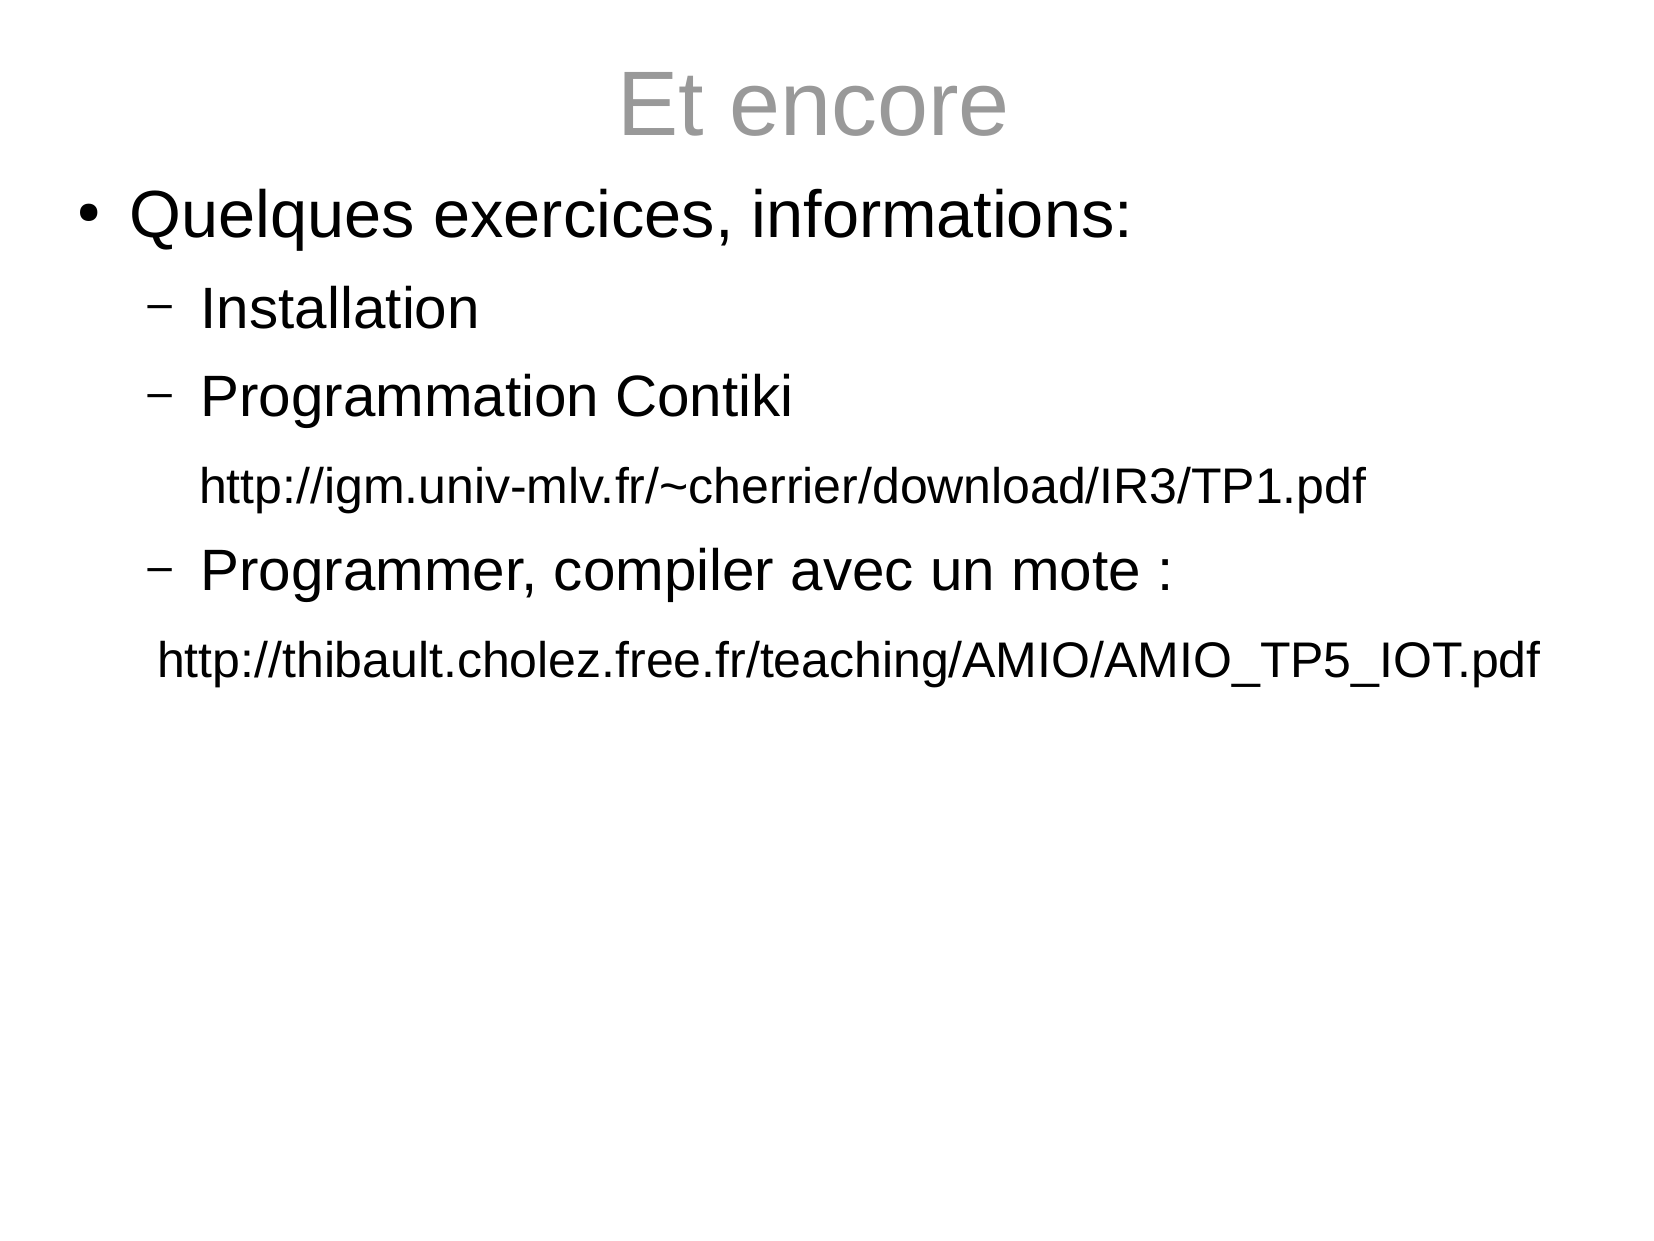

# Et encore
Quelques exercices, informations:
Installation
Programmation Contiki
 http://igm.univ-mlv.fr/~cherrier/download/IR3/TP1.pdf
Programmer, compiler avec un mote :
 http://thibault.cholez.free.fr/teaching/AMIO/AMIO_TP5_IOT.pdf